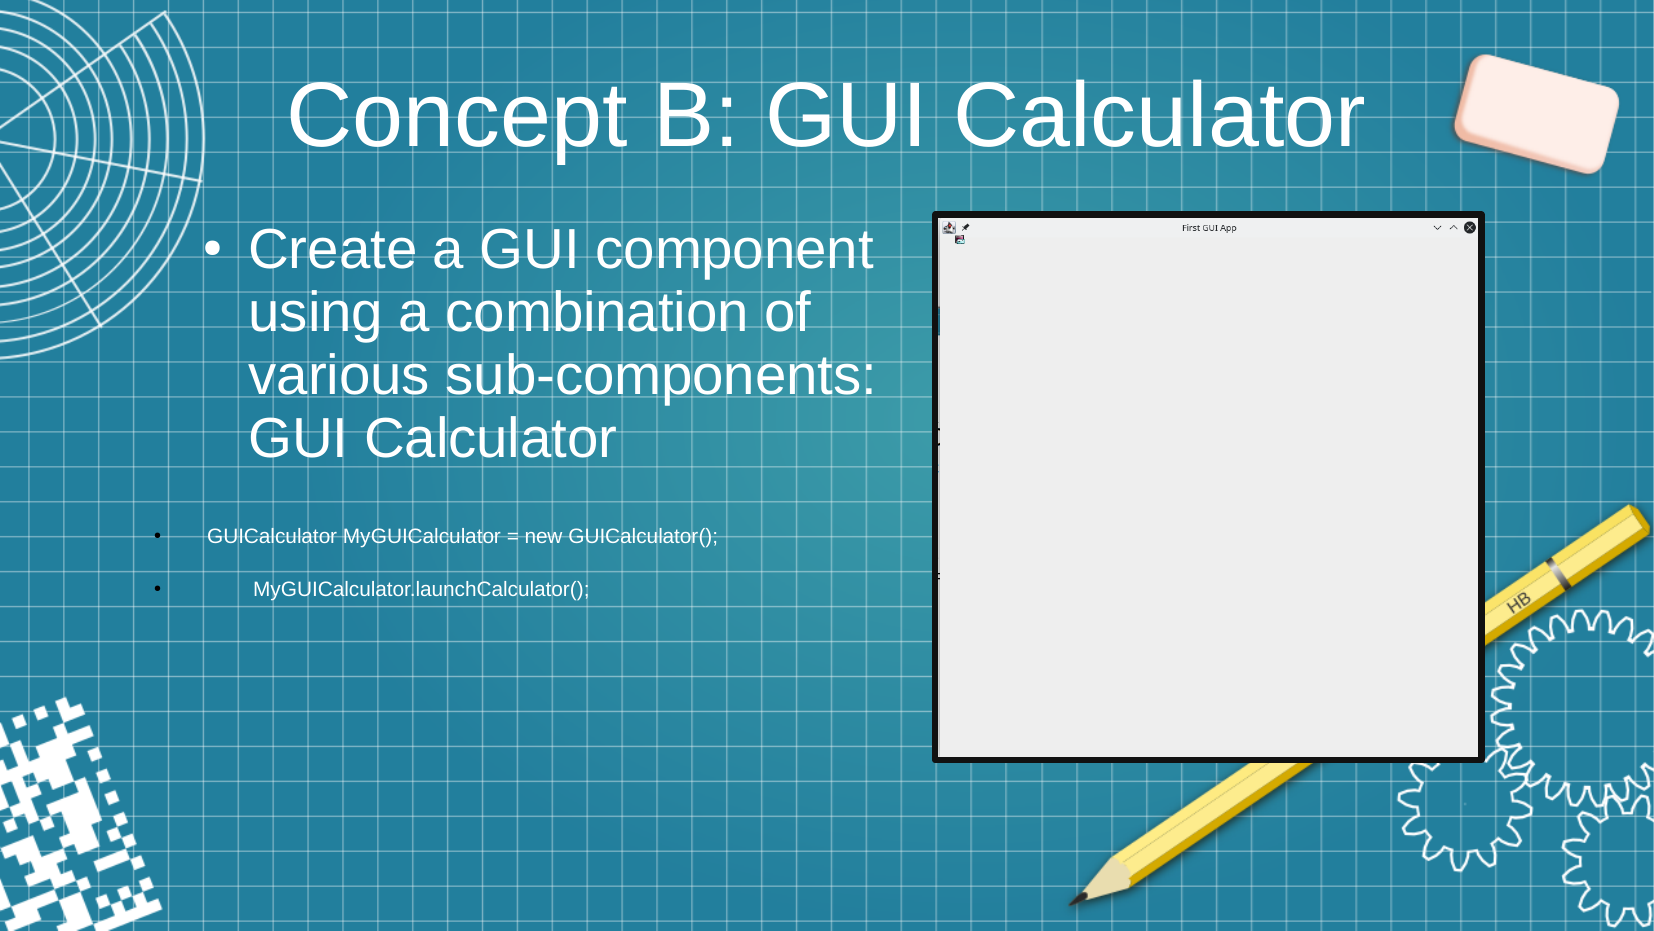

# Concept B: GUI Calculator
Create a GUI component using a combination of various sub-components: GUI Calculator
GUICalculator MyGUICalculator = new GUICalculator();
 MyGUICalculator.launchCalculator();